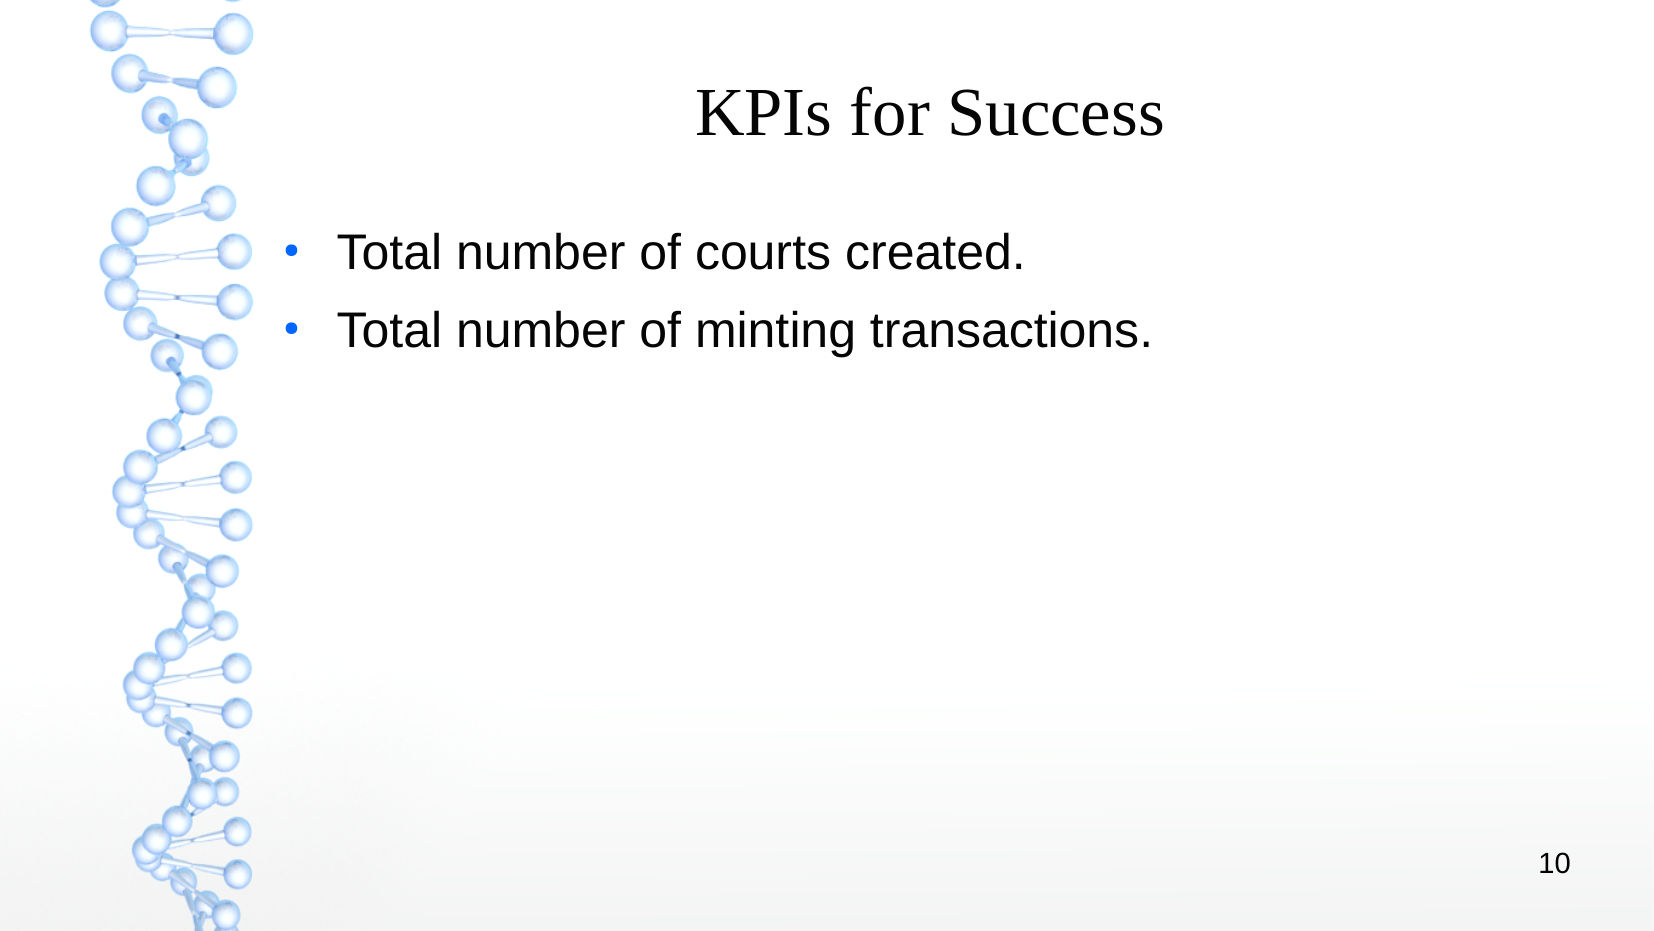

# KPIs for Success
Total number of courts created.
Total number of minting transactions.
10